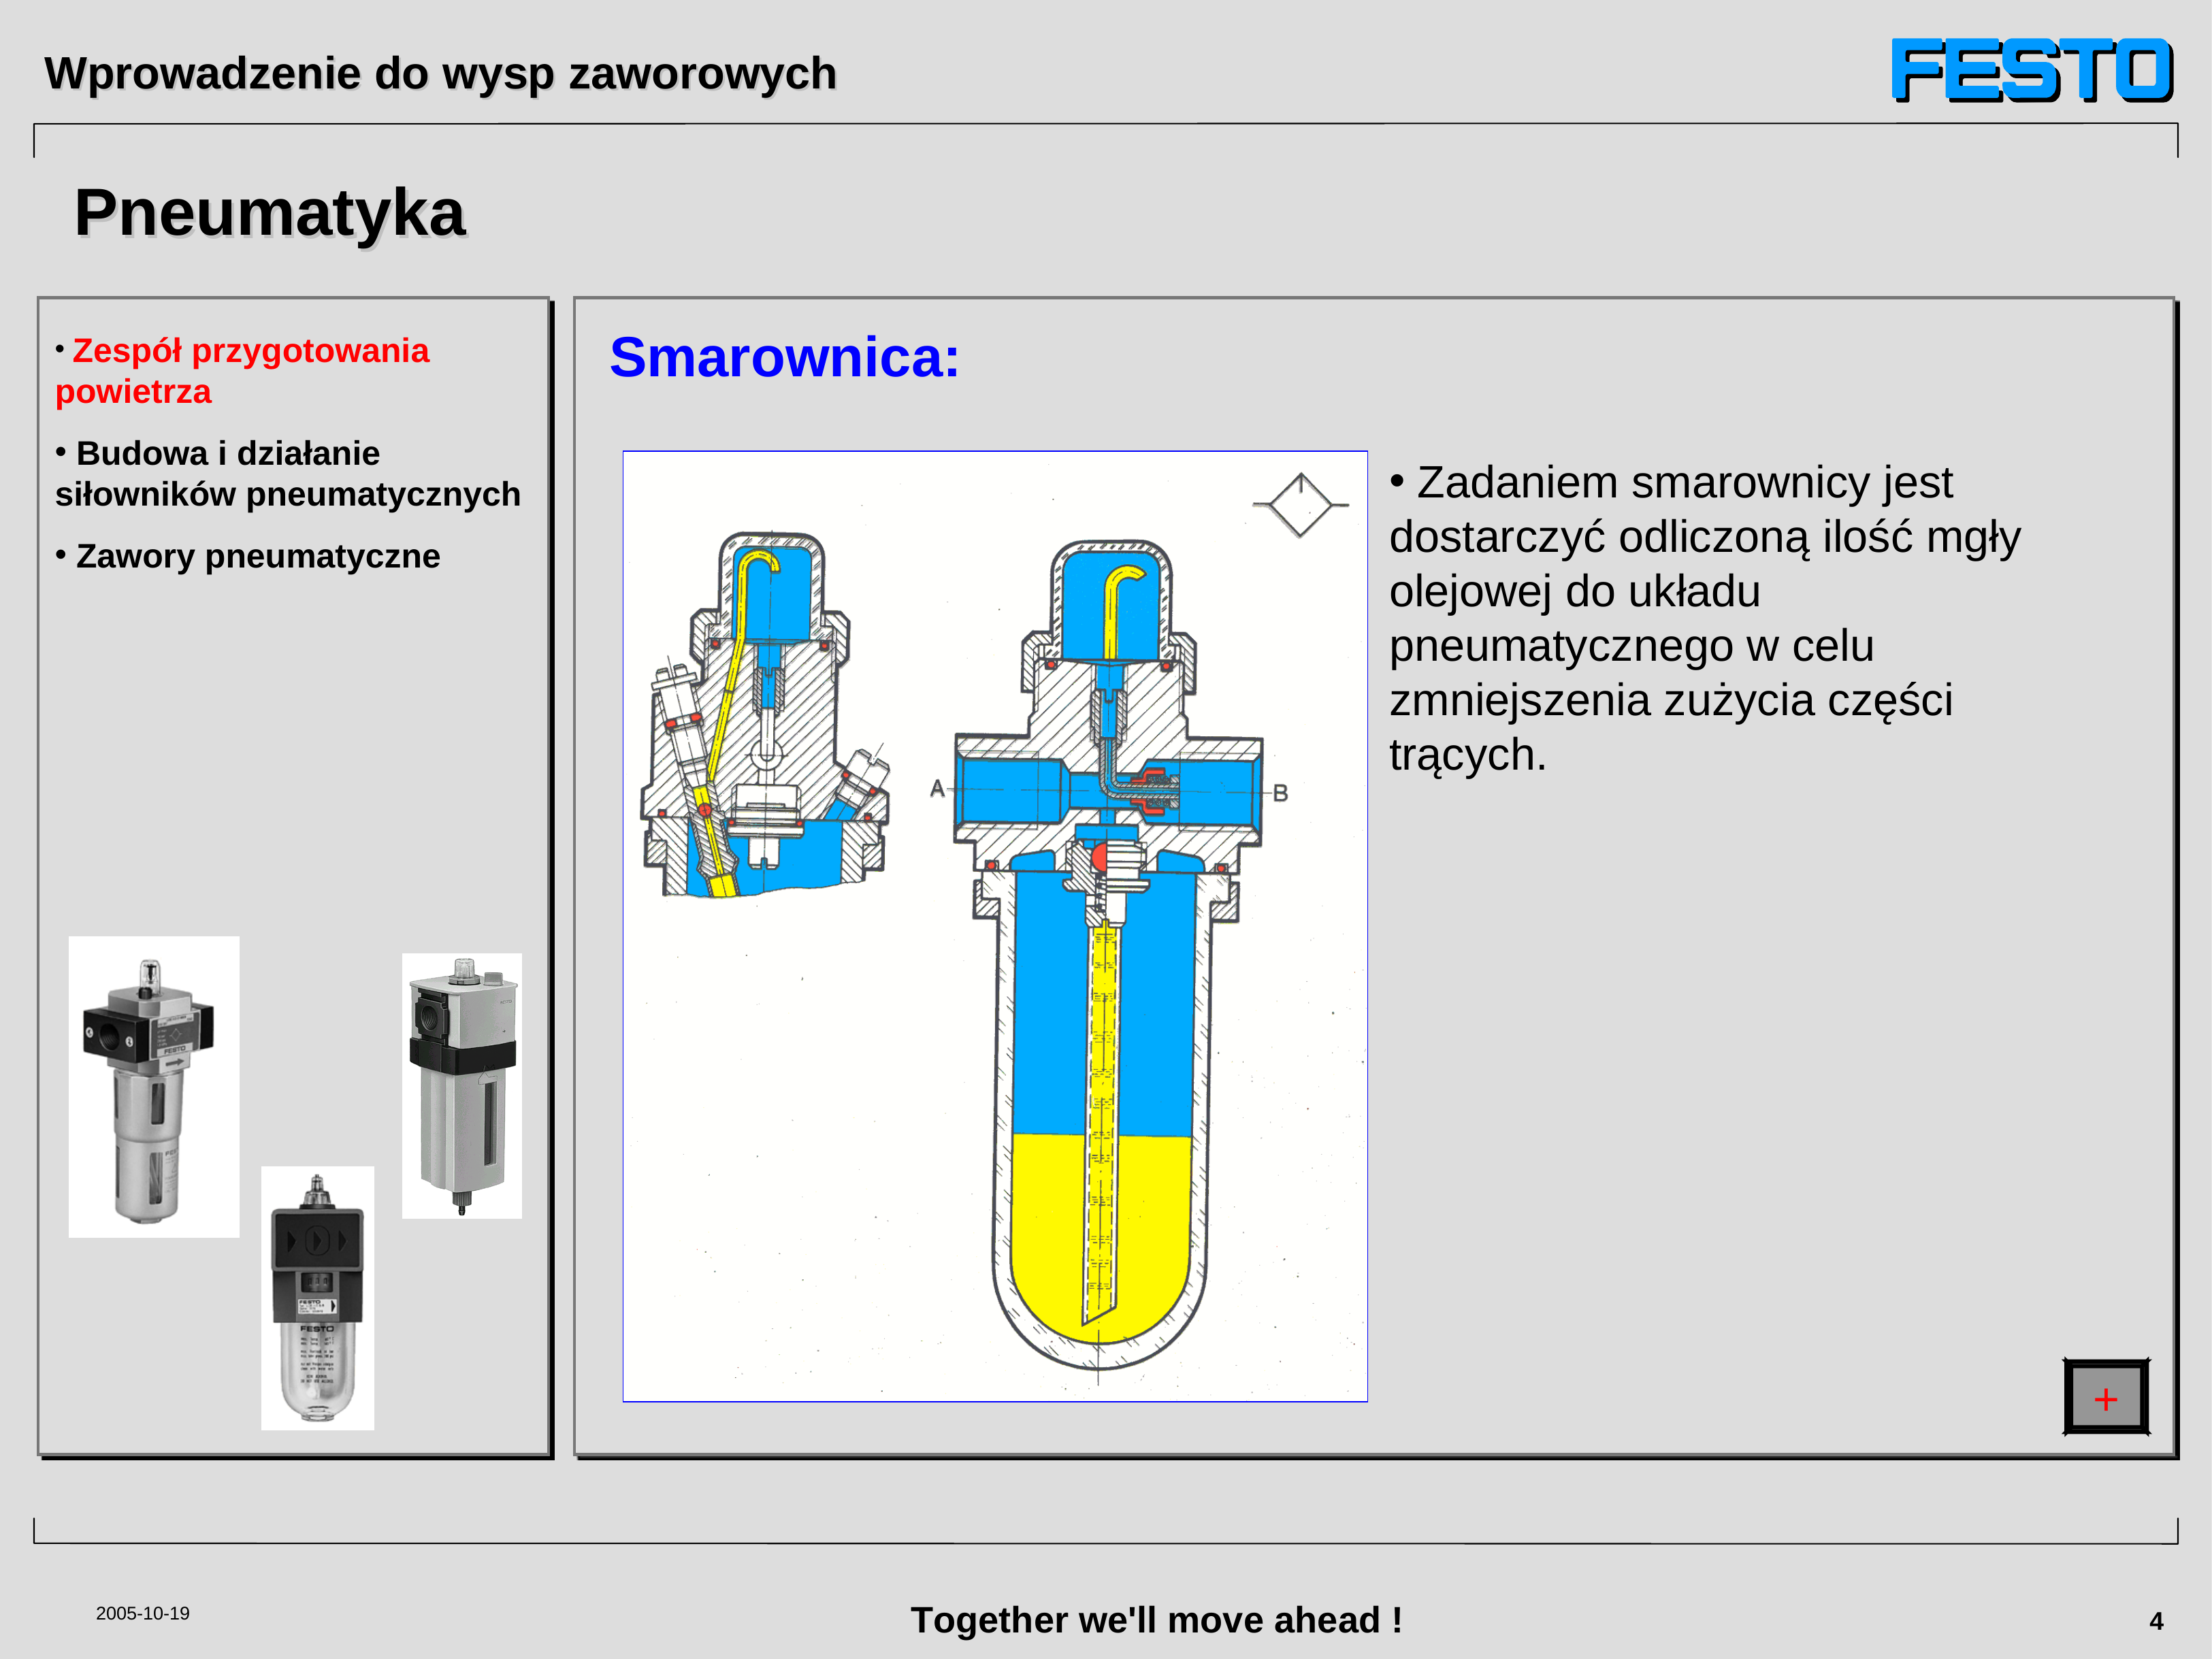

# Pneumatyka
Smarownica:
 Zespół przygotowania powietrza
 Budowa i działanie siłowników pneumatycznych
 Zawory pneumatyczne
 Zadaniem smarownicy jest dostarczyć odliczoną ilość mgły olejowej do układu pneumatycznego w celu zmniejszenia zużycia części trących.
+
2005-10-19
Together we'll move ahead !